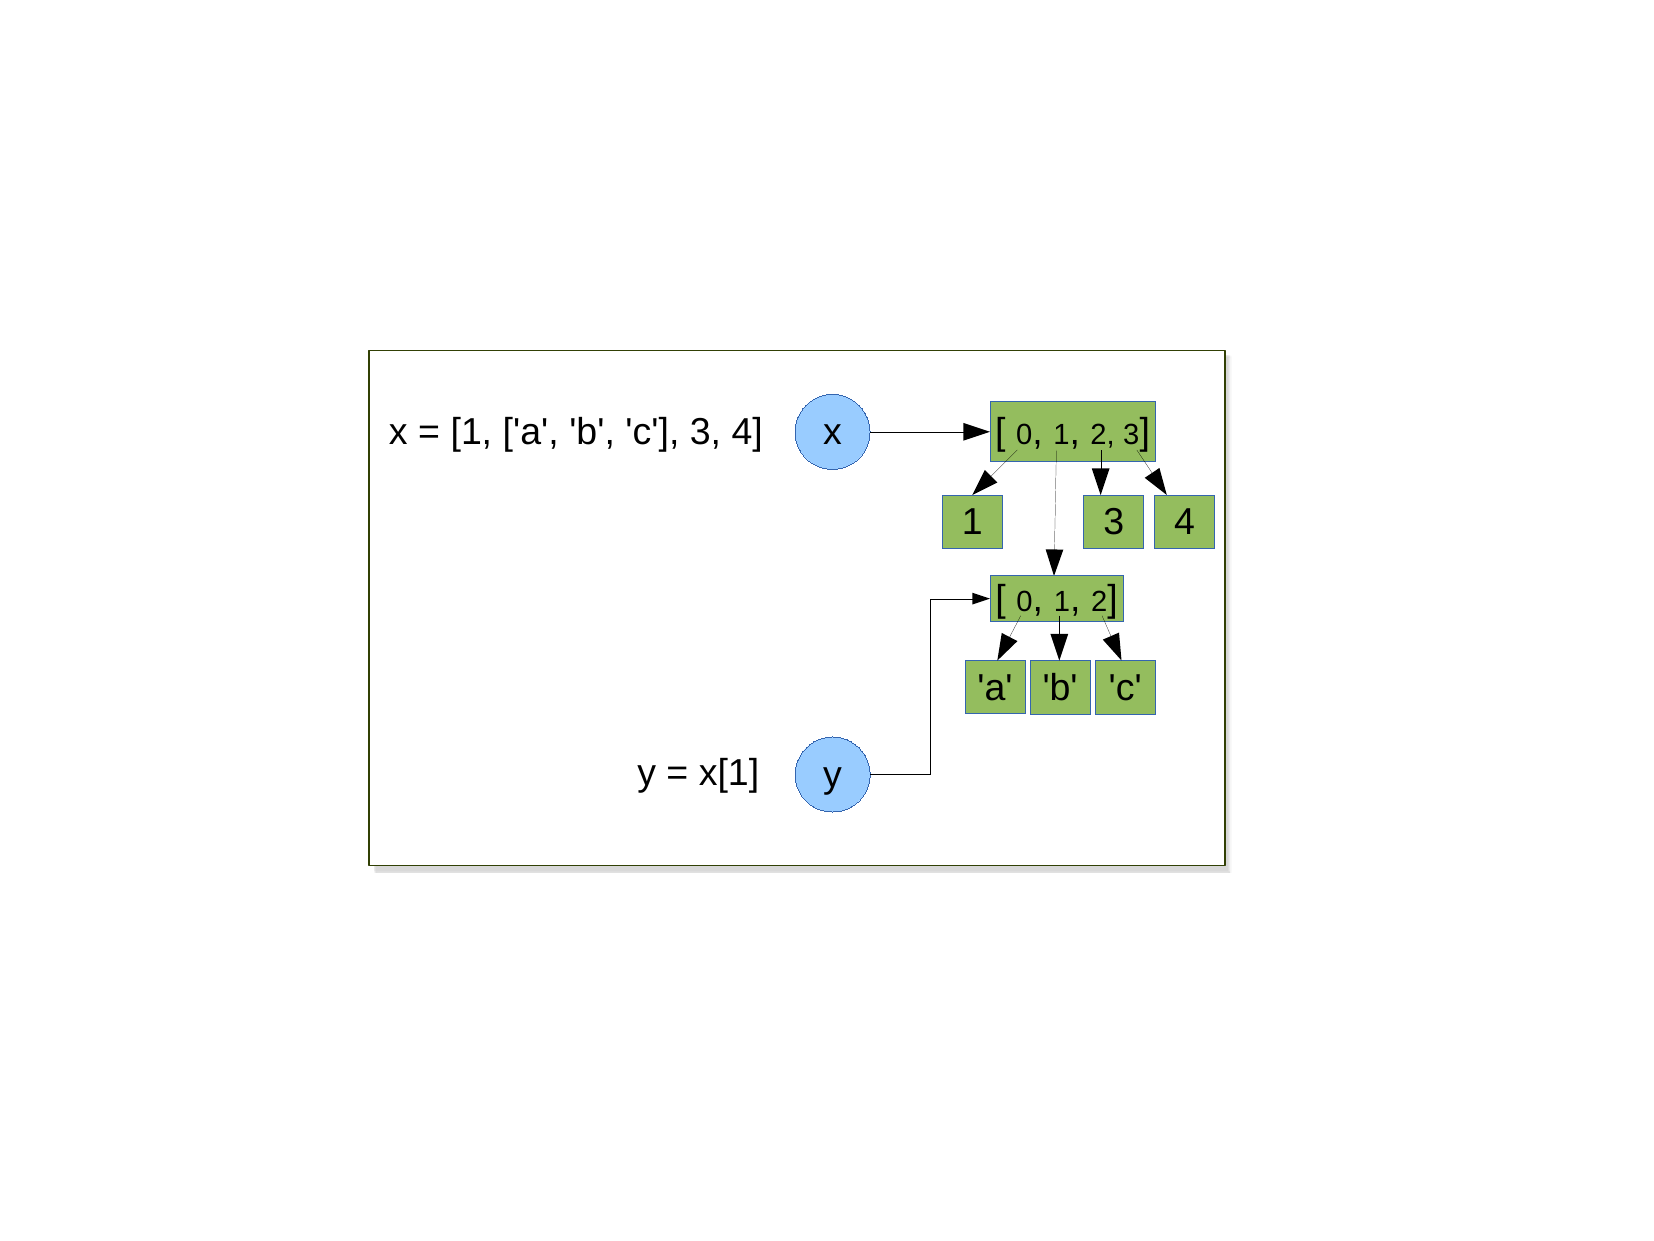

x
[ 0, 1, 2, 3]
x = [1, ['a', 'b', 'c'], 3, 4]
1
3
4
[ 0, 1, 2]
'a'
'b'
'c'
y
y = x[1]